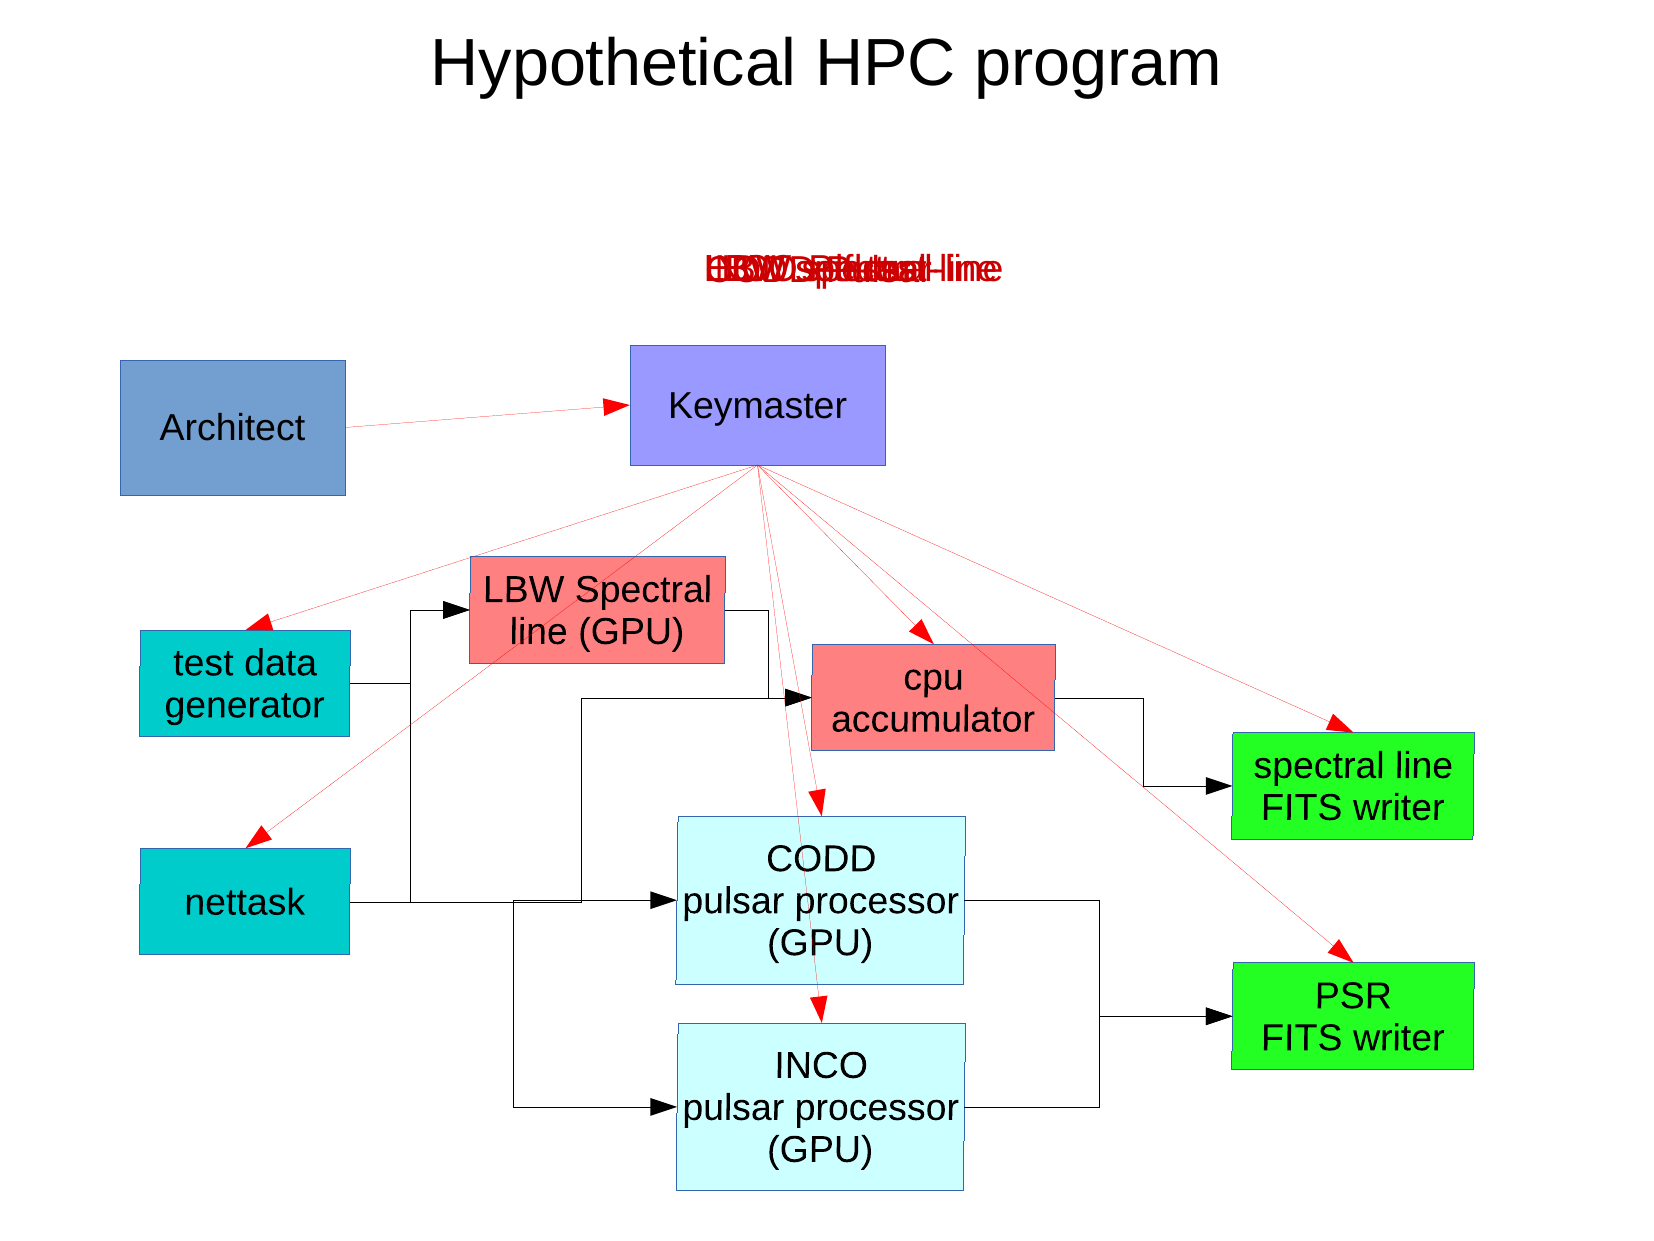

# Hypothetical HPC program
LBW spectral-line
HBW spectral-line
INCO Pulsar
LBW self-test
CODD Pulsar
Keymaster
Architect
LBW Spectral
line (GPU)
test data
generator
cpu
accumulator
spectral line
FITS writer
CODD
pulsar processor
(GPU)
nettask
PSR
FITS writer
INCO
pulsar processor
(GPU)